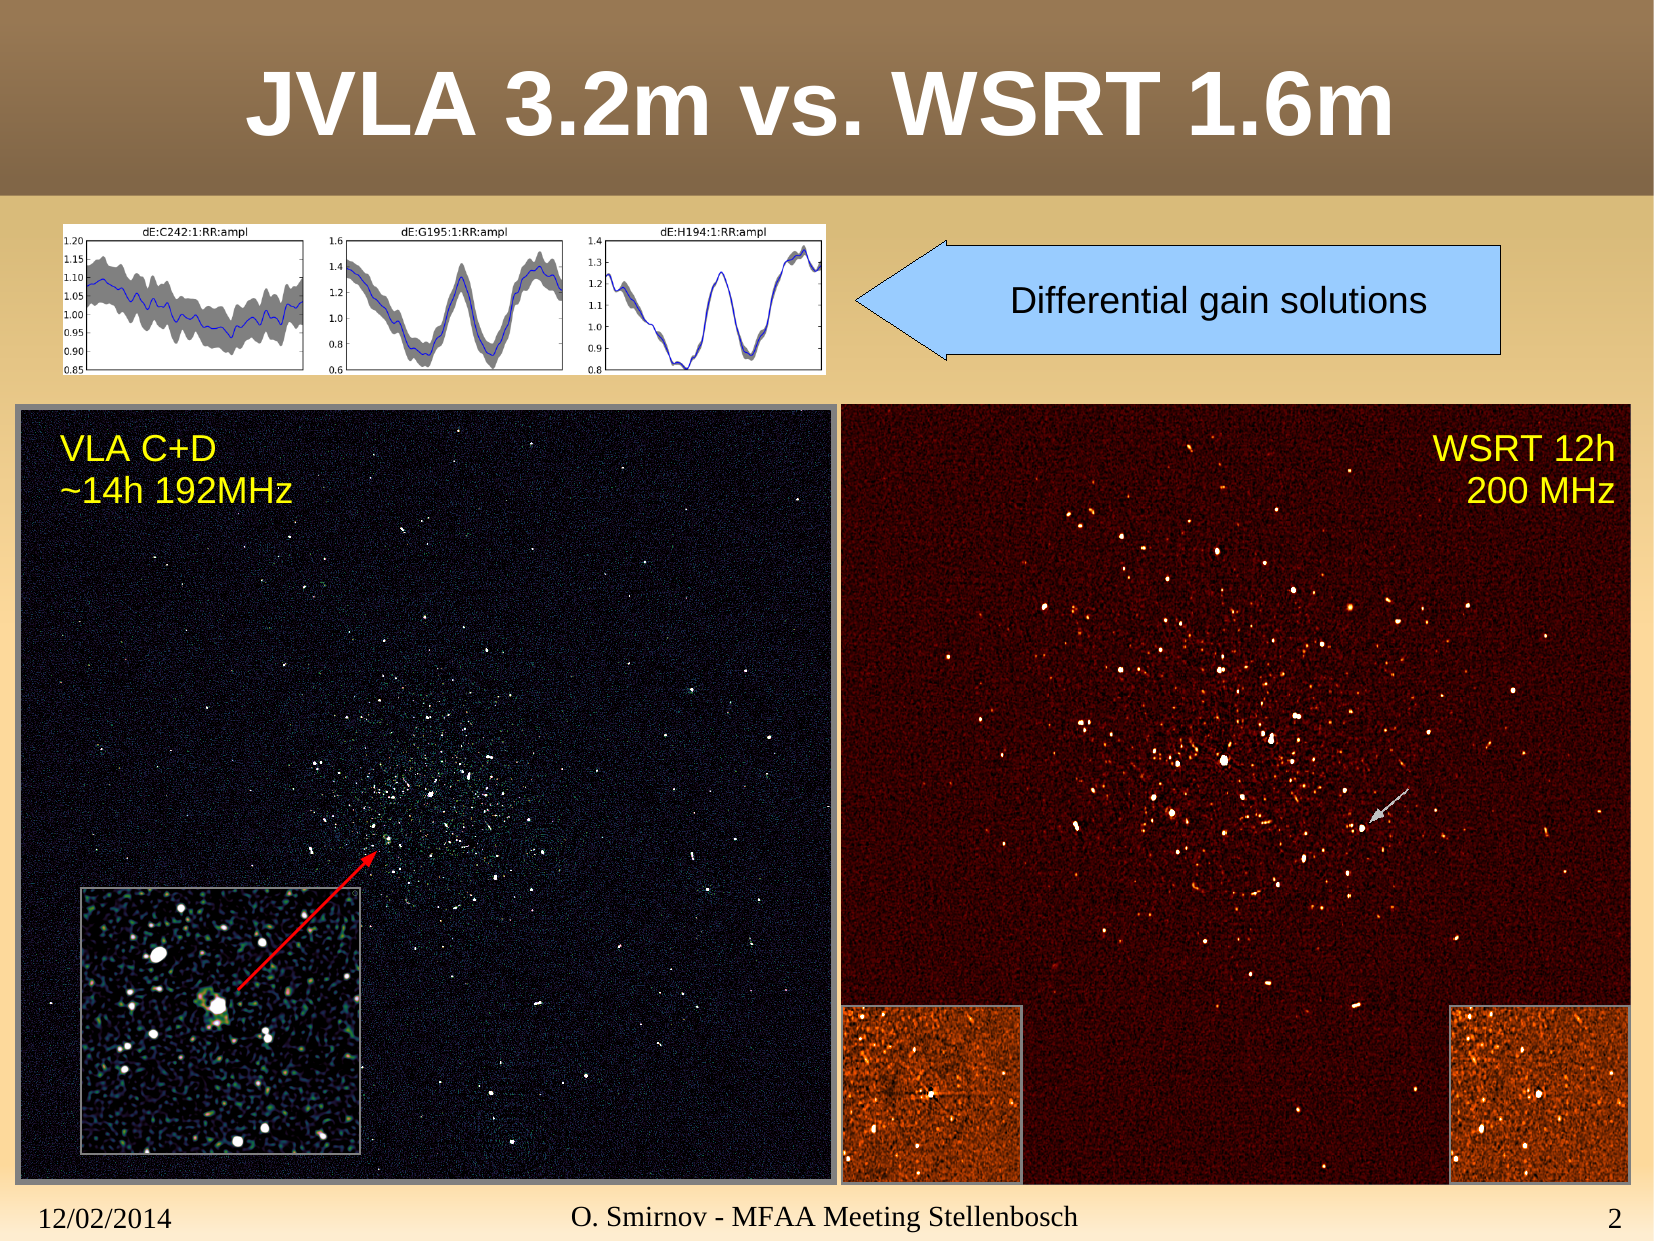

# JVLA 3.2m vs. WSRT 1.6m
Differential gain solutions
VLA C+D
~14h 192MHz
WSRT 12h 200 MHz
O. Smirnov - MFAA Meeting Stellenbosch
12/02/2014
2